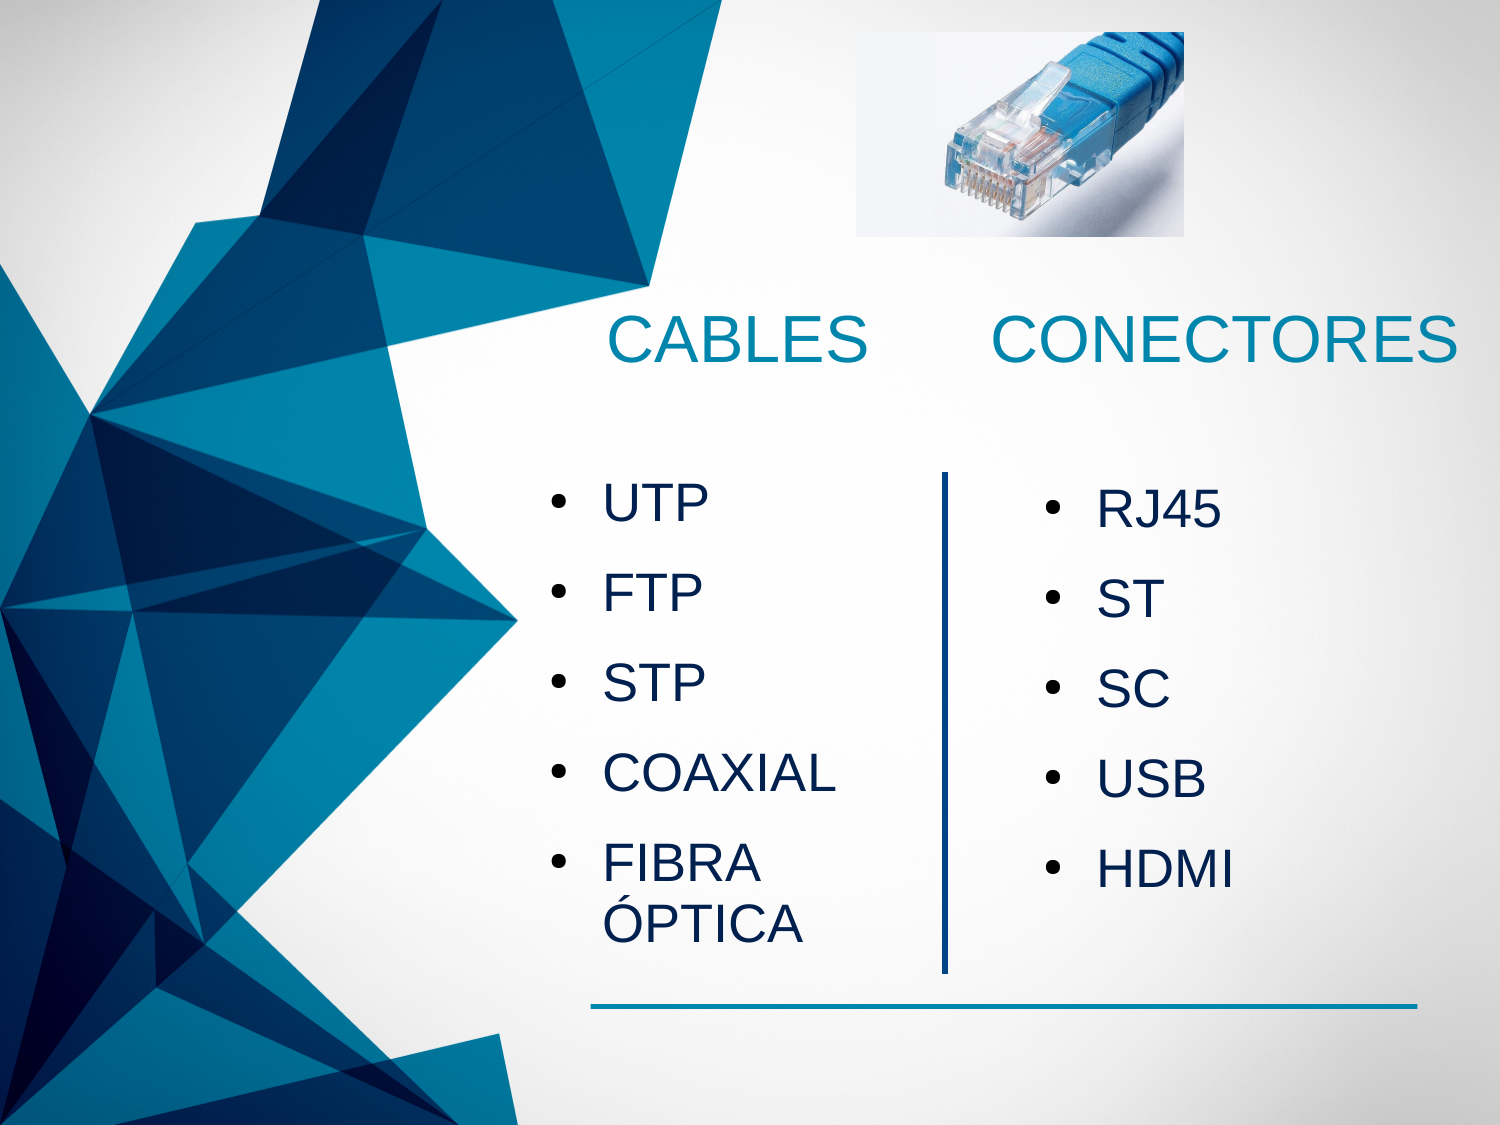

CABLES
# CONECTORES
UTP
FTP
STP
COAXIAL
FIBRA ÓPTICA
RJ45
ST
SC
USB
HDMI